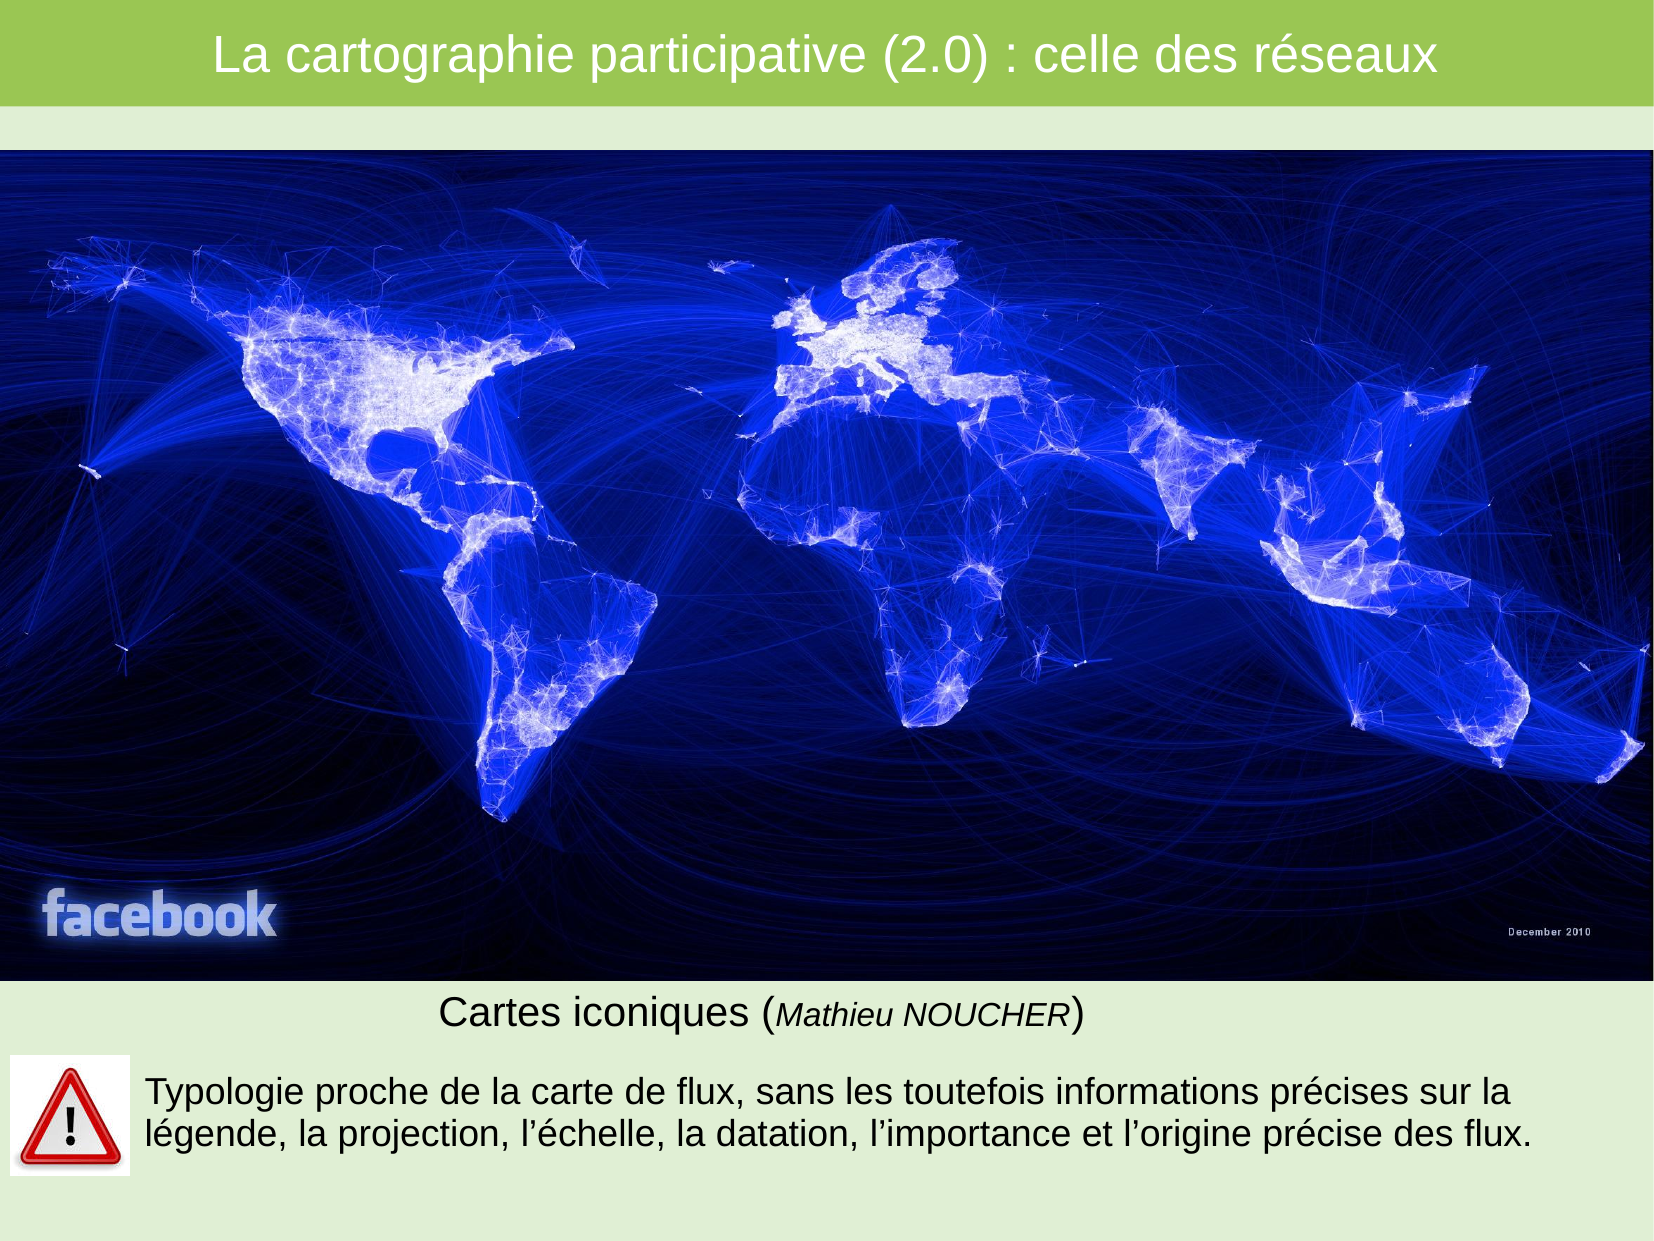

# La cartographie participative (2.0) : celle des réseaux
Cartes iconiques (Mathieu NOUCHER)
Typologie proche de la carte de flux, sans les toutefois informations précises sur la légende, la projection, l’échelle, la datation, l’importance et l’origine précise des flux.